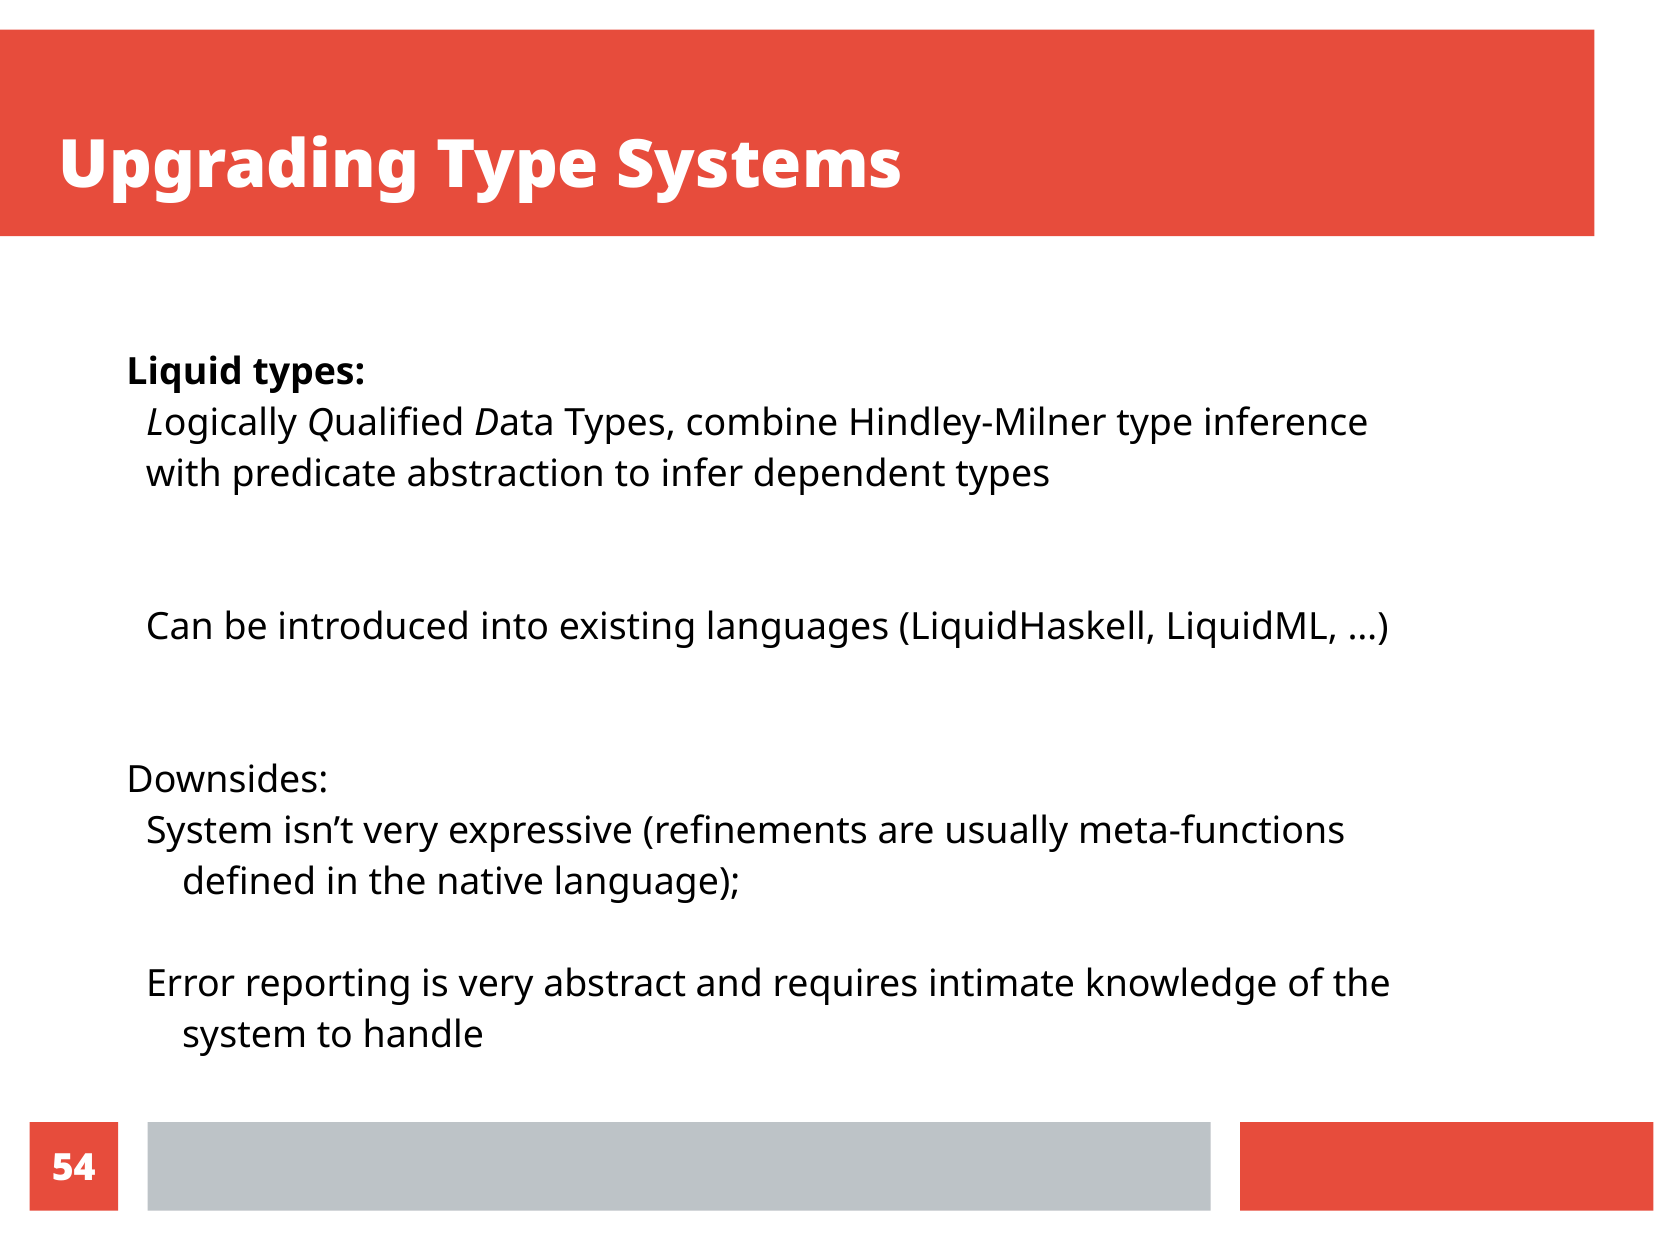

# Upgrading Type Systems
 Liquid types:
 Logically Qualified Data Types, combine Hindley-Milner type inference
 with predicate abstraction to infer dependent types
 Can be introduced into existing languages (LiquidHaskell, LiquidML, …)
 Downsides:
 System isn’t very expressive (refinements are usually meta-functions
	defined in the native language);
 Error reporting is very abstract and requires intimate knowledge of the
	system to handle
54